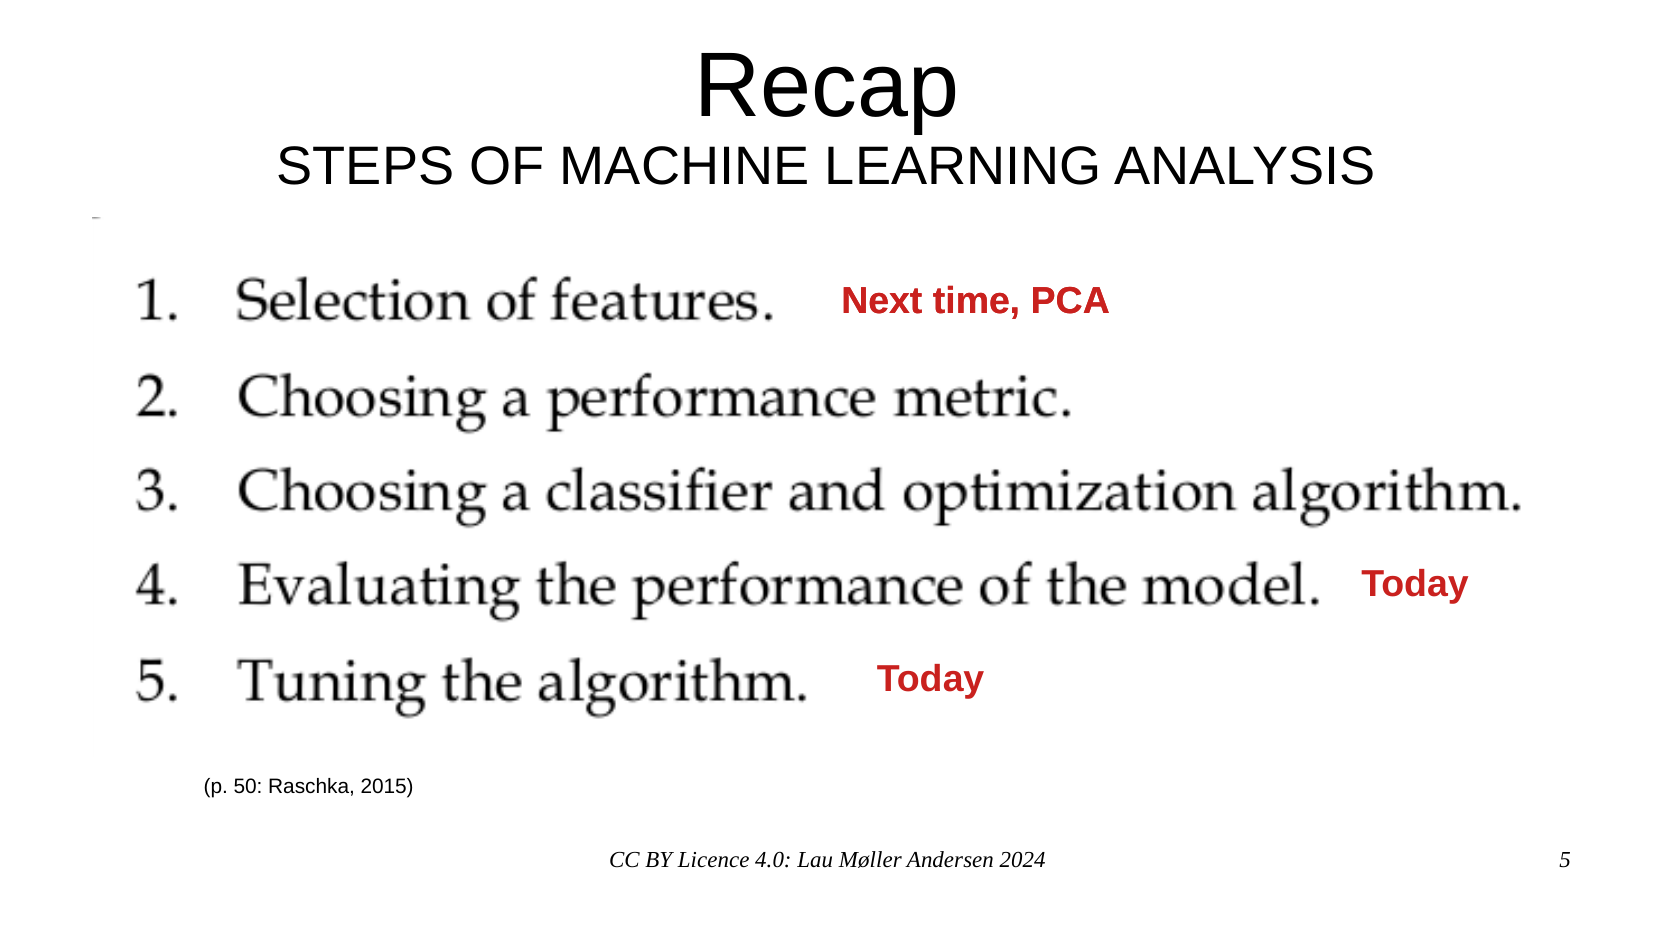

# Recap STEPS OF MACHINE LEARNING ANALYSIS
Next time, PCA
Next time, PCA
Today
Today
(p. 50: Raschka, 2015)
CC BY Licence 4.0: Lau Møller Andersen 2024
5